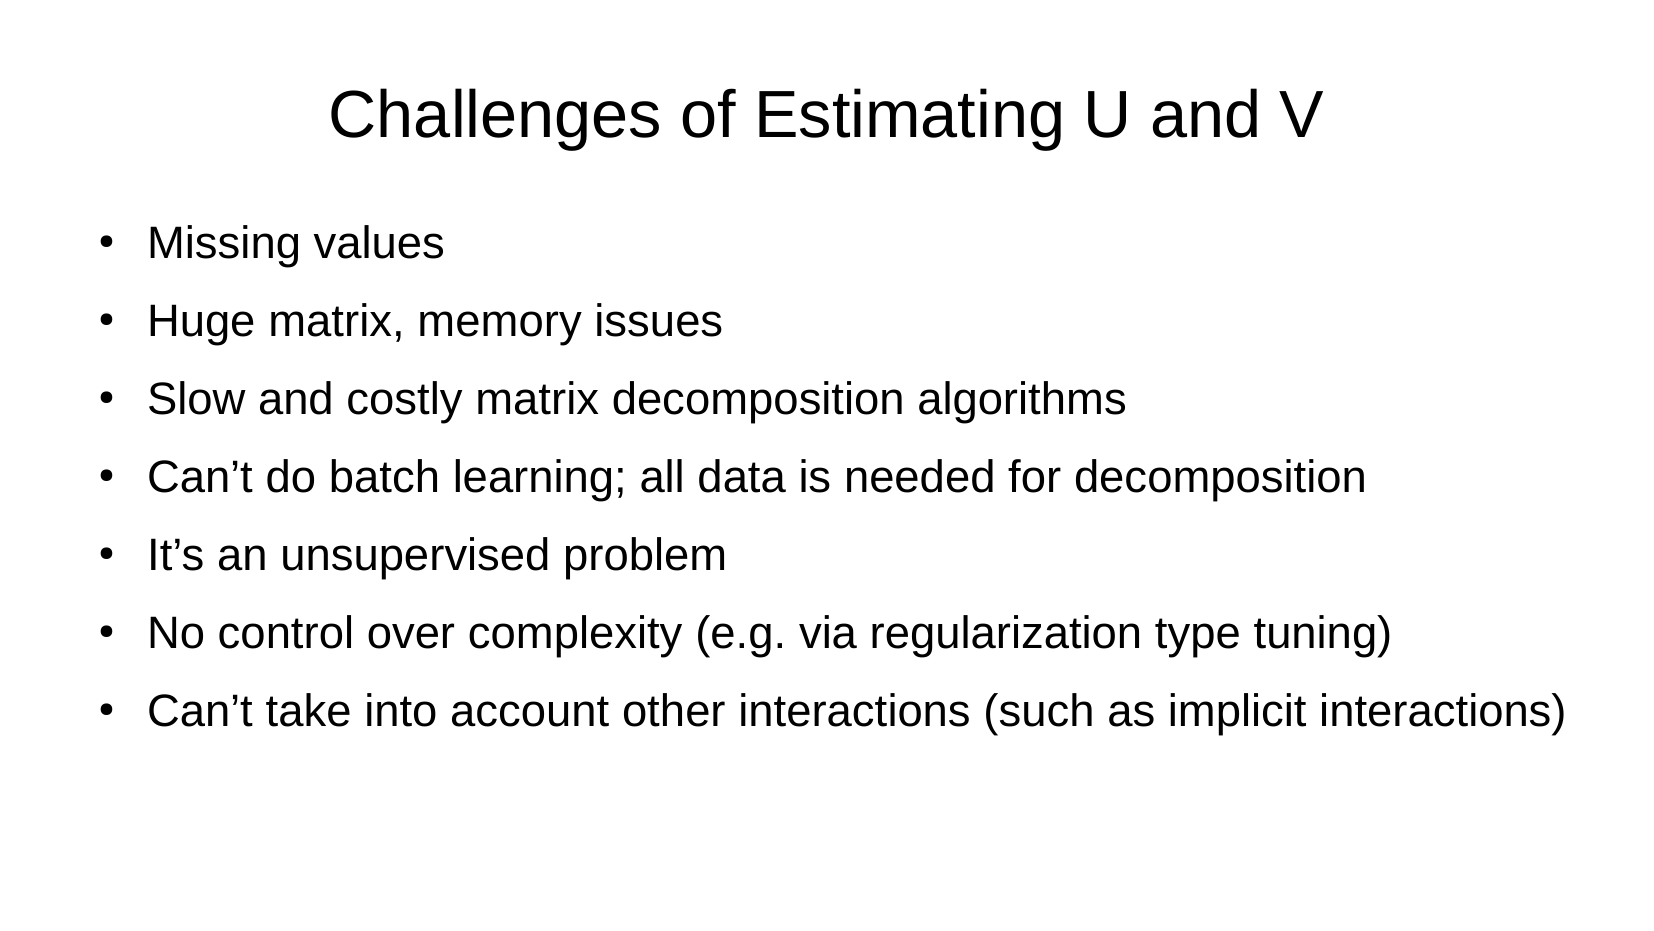

# Challenges of Estimating U and V
Missing values
Huge matrix, memory issues
Slow and costly matrix decomposition algorithms
Can’t do batch learning; all data is needed for decomposition
It’s an unsupervised problem
No control over complexity (e.g. via regularization type tuning)
Can’t take into account other interactions (such as implicit interactions)